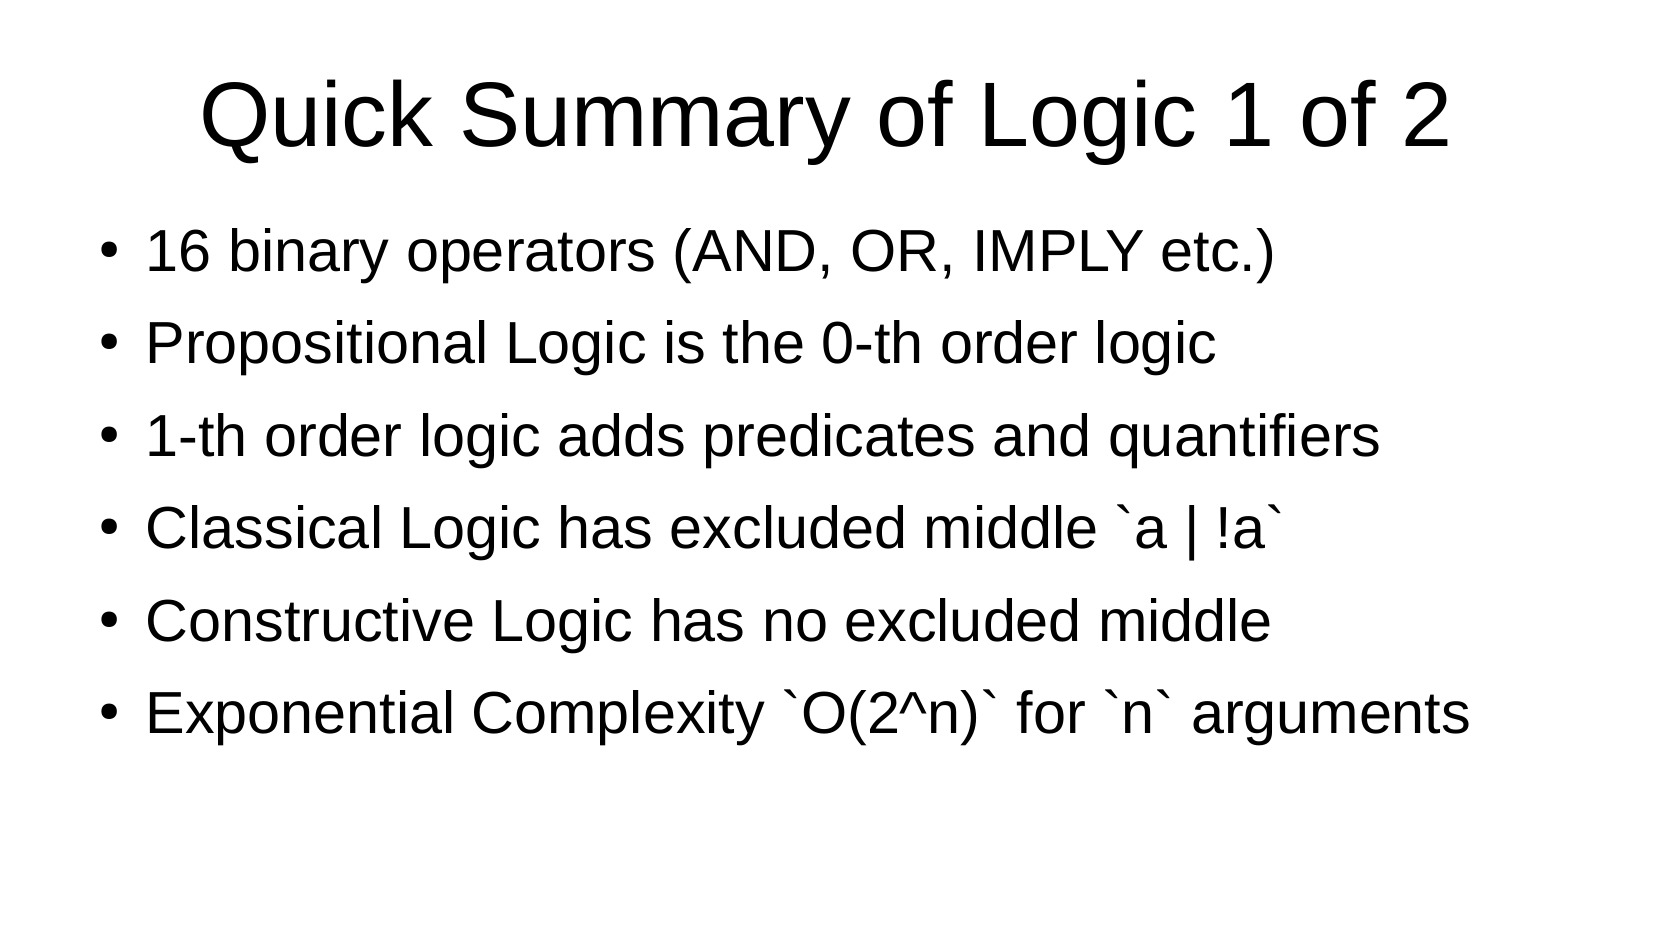

# Quick Summary of Logic 1 of 2
16 binary operators (AND, OR, IMPLY etc.)
Propositional Logic is the 0-th order logic
1-th order logic adds predicates and quantifiers
Classical Logic has excluded middle `a | !a`
Constructive Logic has no excluded middle
Exponential Complexity `O(2^n)` for `n` arguments